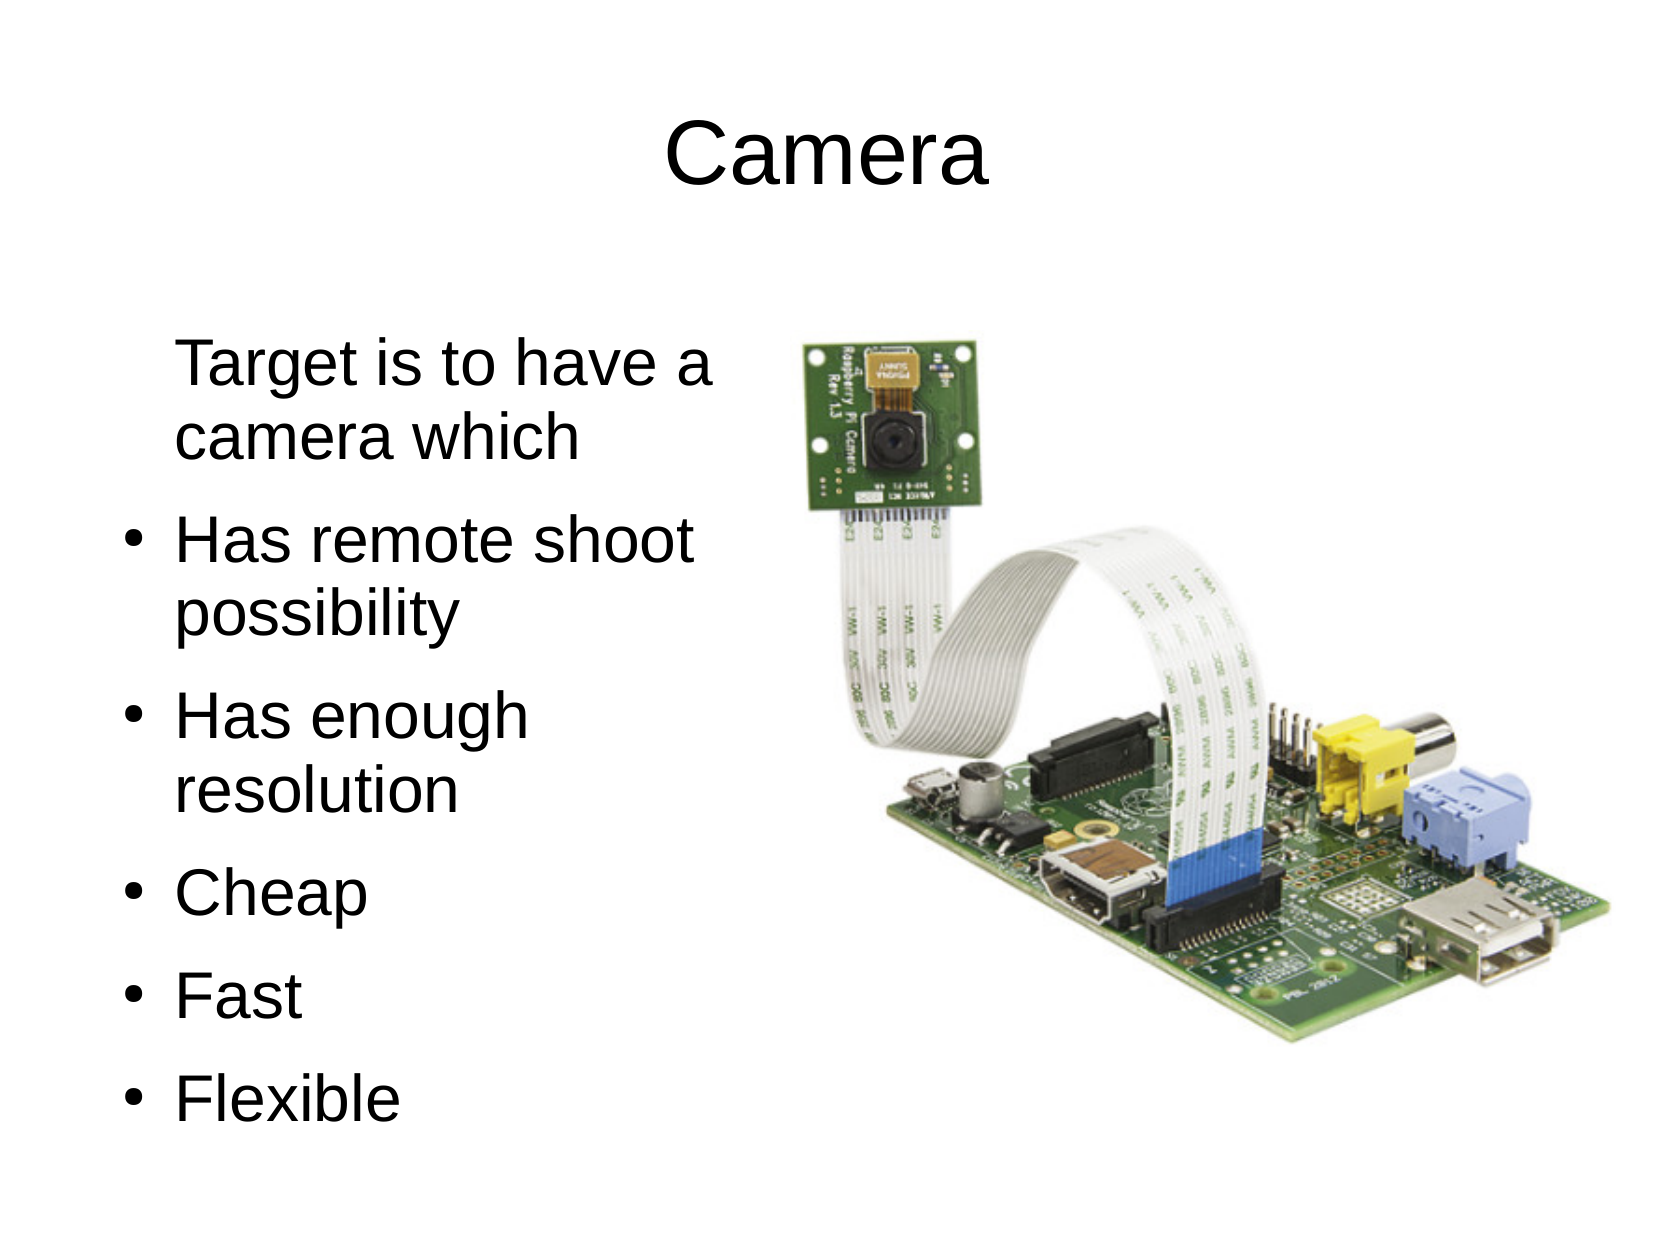

# Camera
Target is to have a camera which
Has remote shoot possibility
Has enough resolution
Cheap
Fast
Flexible